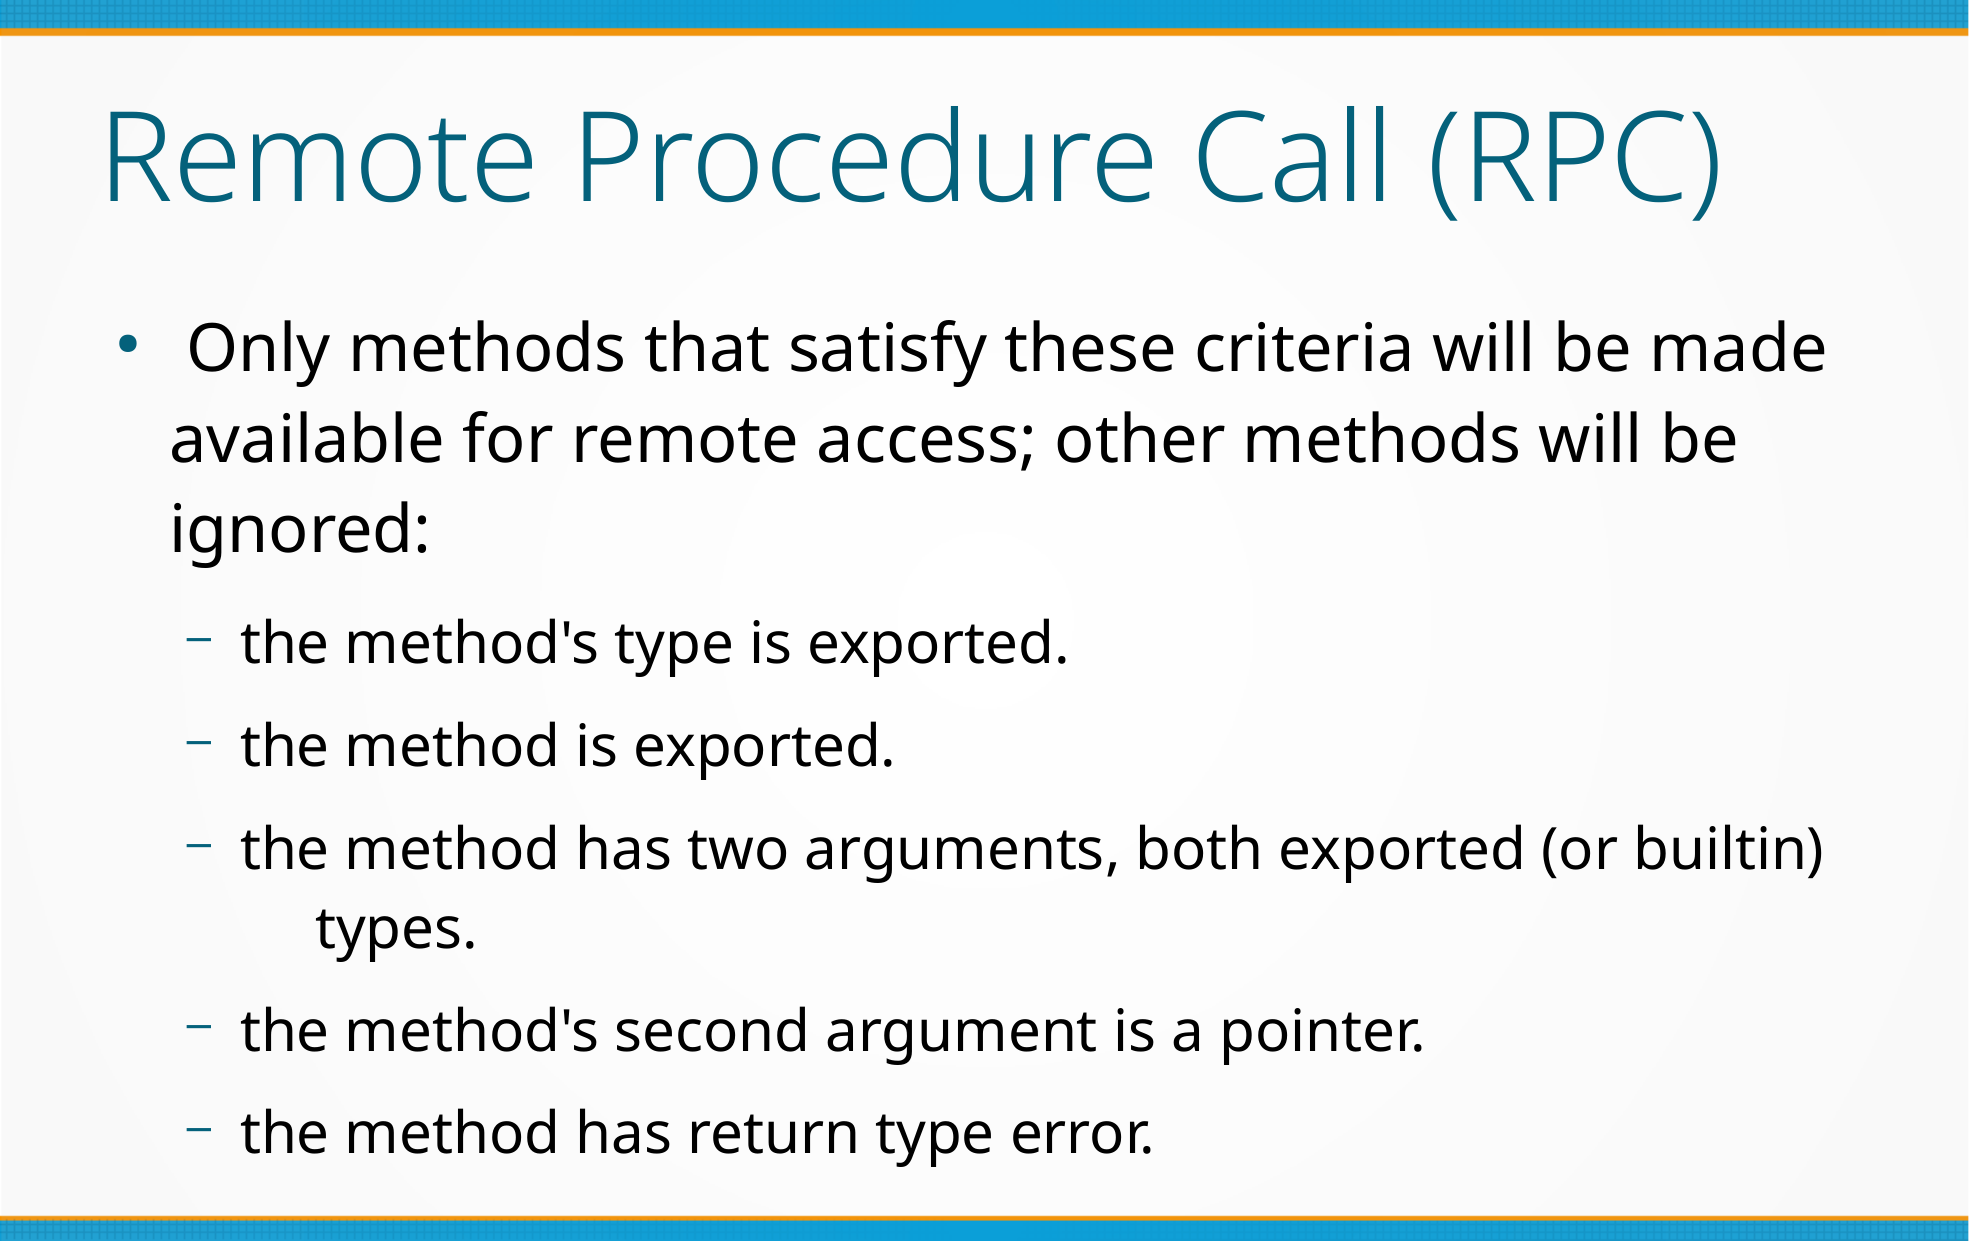

# Remote Procedure Call (RPC)
 Only methods that satisfy these criteria will be made available for remote access; other methods will be ignored:
the method's type is exported.
the method is exported.
the method has two arguments, both exported (or builtin) 	types.
the method's second argument is a pointer.
the method has return type error.